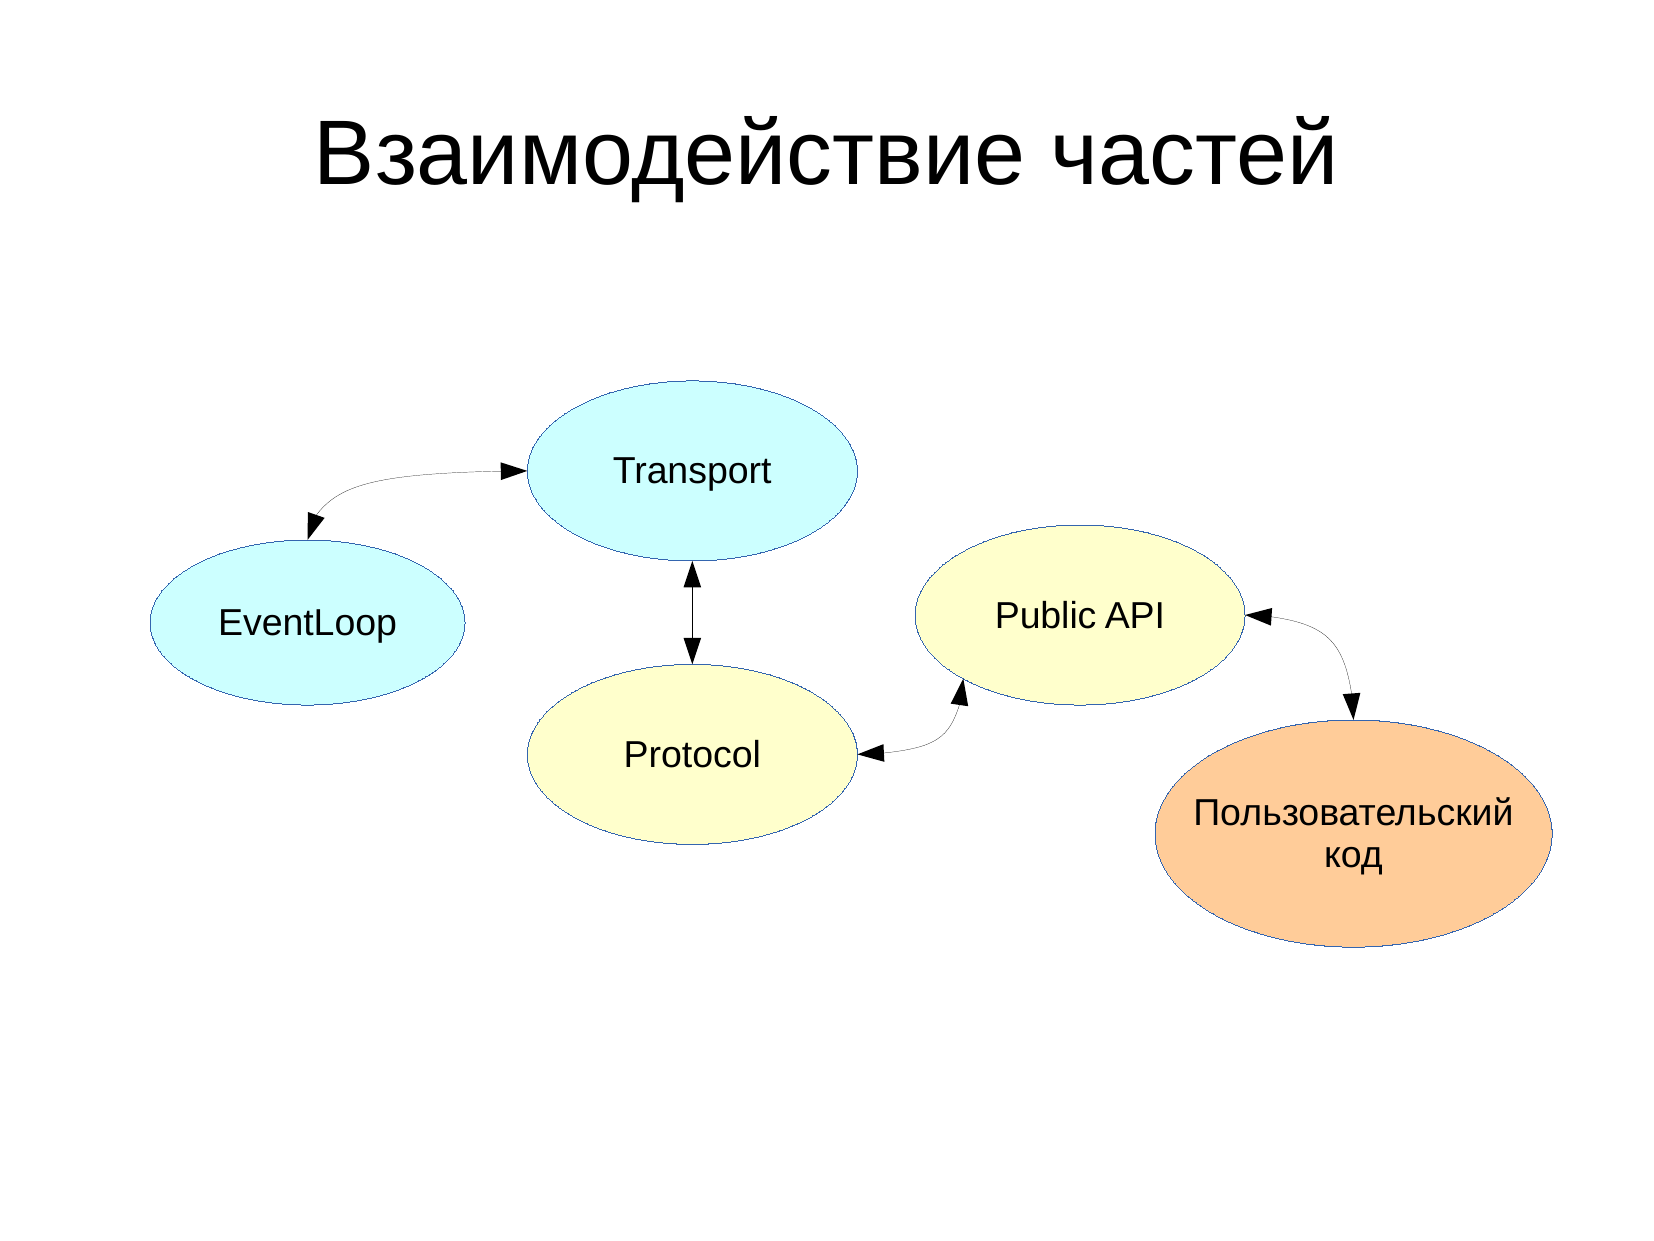

# Взаимодействие частей
Transport
Public API
EventLoop
Protocol
Пользовательский
код